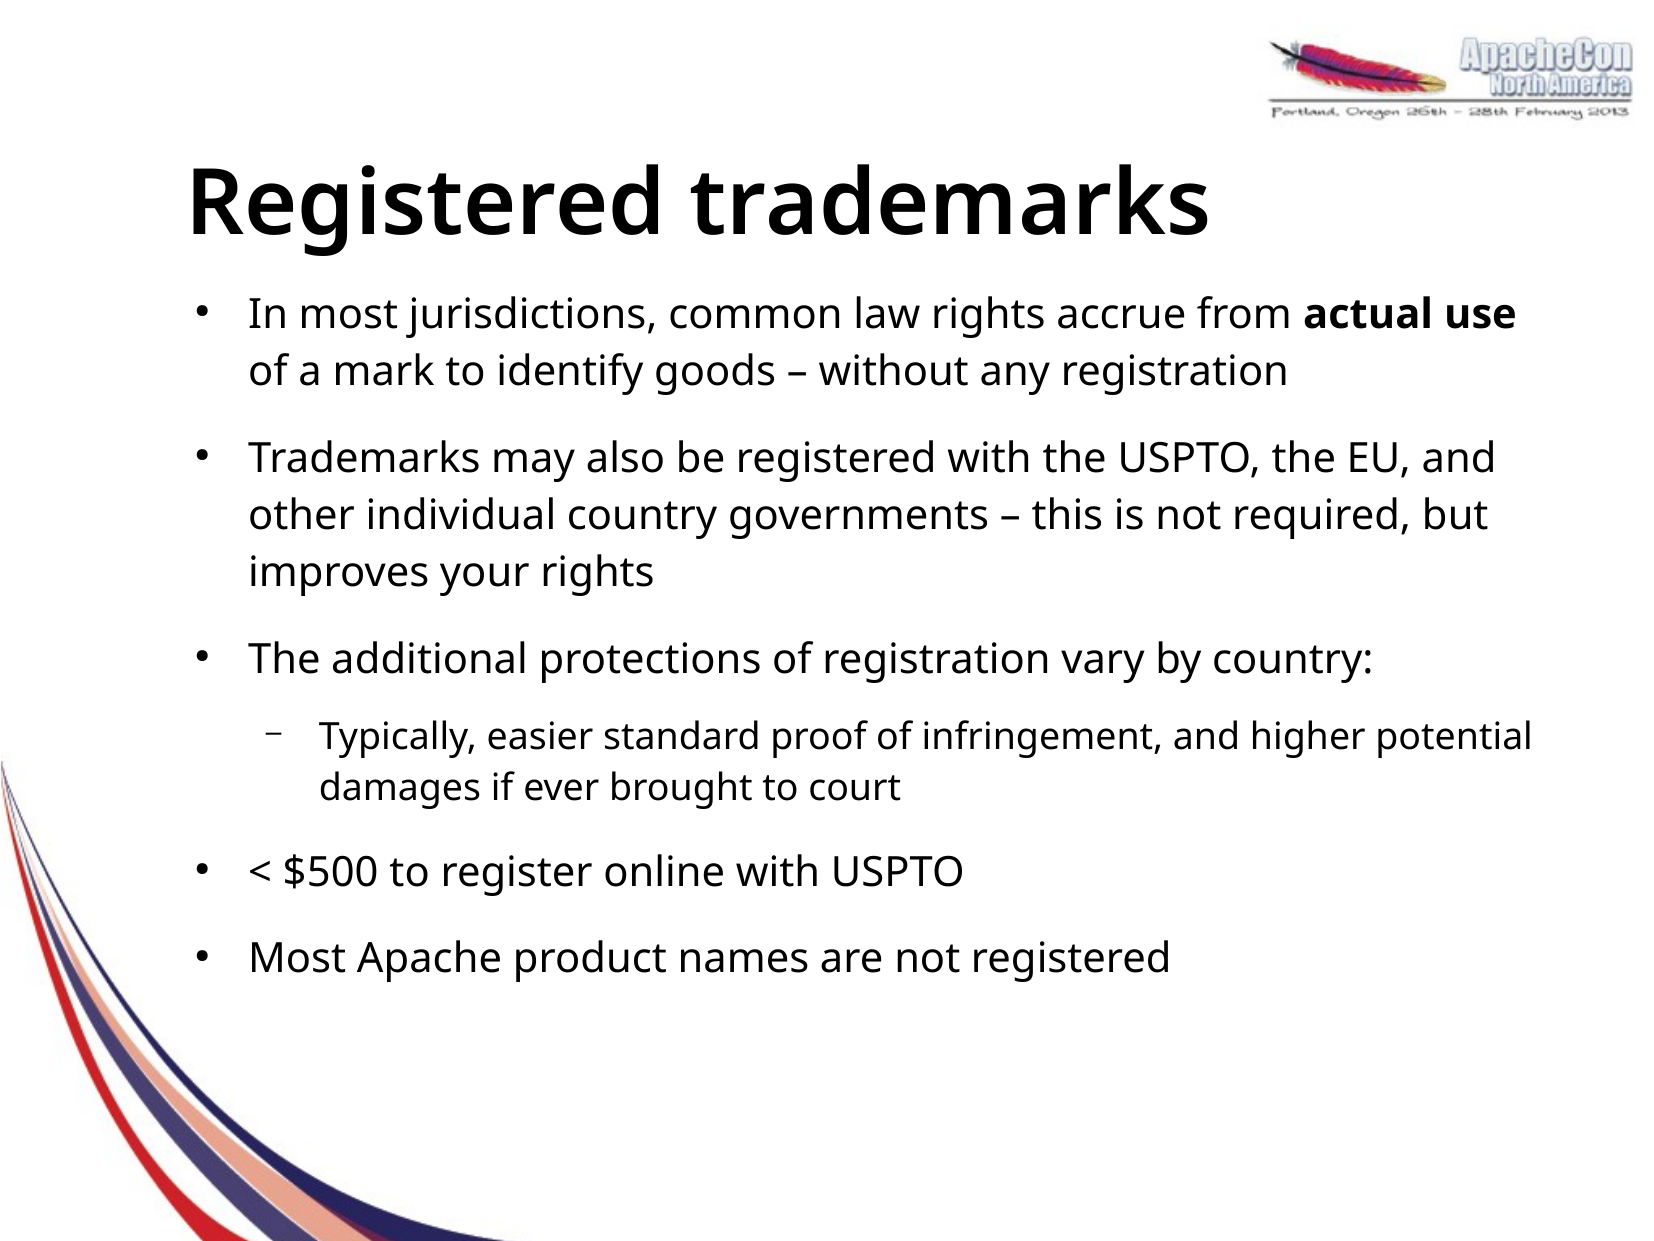

# Registered trademarks
In most jurisdictions, common law rights accrue from actual use of a mark to identify goods – without any registration
Trademarks may also be registered with the USPTO, the EU, and other individual country governments – this is not required, but improves your rights
The additional protections of registration vary by country:
Typically, easier standard proof of infringement, and higher potential damages if ever brought to court
< $500 to register online with USPTO
Most Apache product names are not registered